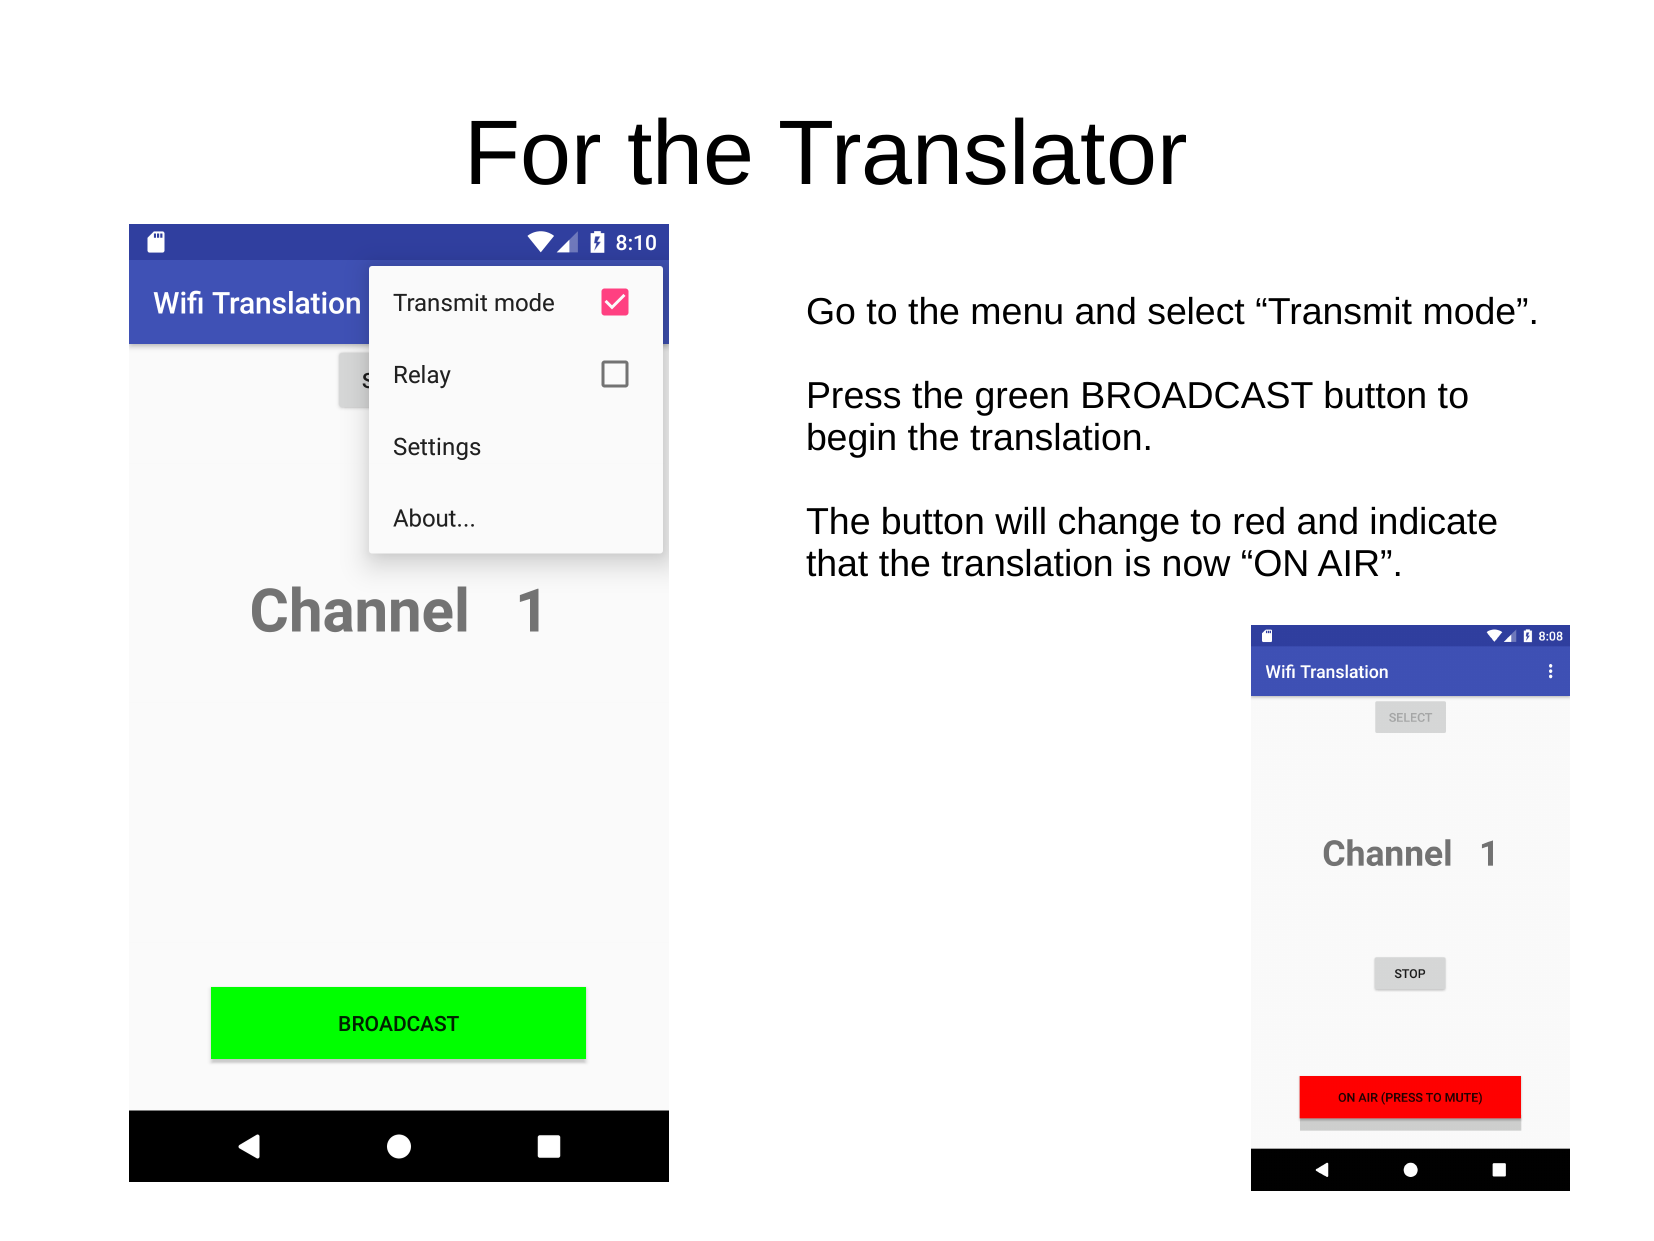

# For the Translator
Go to the menu and select “Transmit mode”.
Press the green BROADCAST button to begin the translation.
The button will change to red and indicate that the translation is now “ON AIR”.